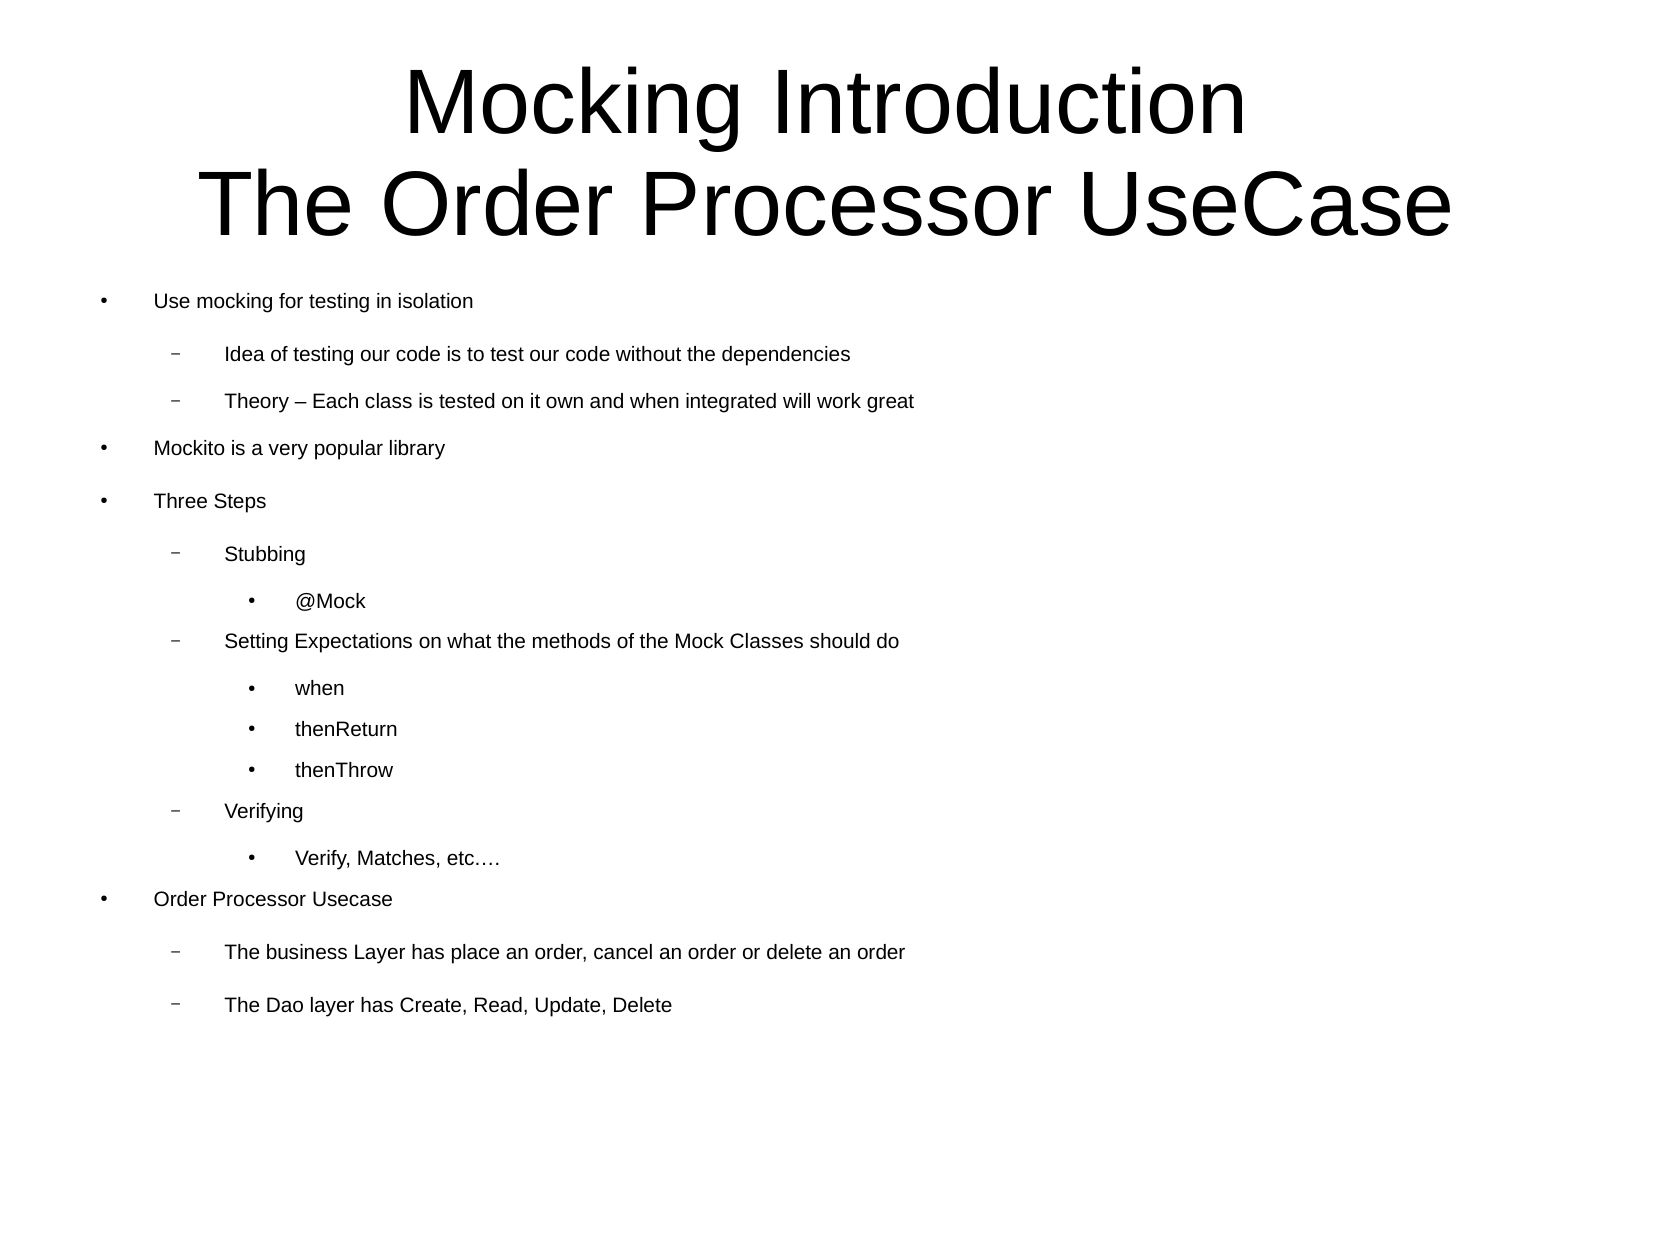

# Mocking Introduction The Order Processor UseCase
Use mocking for testing in isolation
Idea of testing our code is to test our code without the dependencies
Theory – Each class is tested on it own and when integrated will work great
Mockito is a very popular library
Three Steps
Stubbing
@Mock
Setting Expectations on what the methods of the Mock Classes should do
when
thenReturn
thenThrow
Verifying
Verify, Matches, etc.…
Order Processor Usecase
The business Layer has place an order, cancel an order or delete an order
The Dao layer has Create, Read, Update, Delete